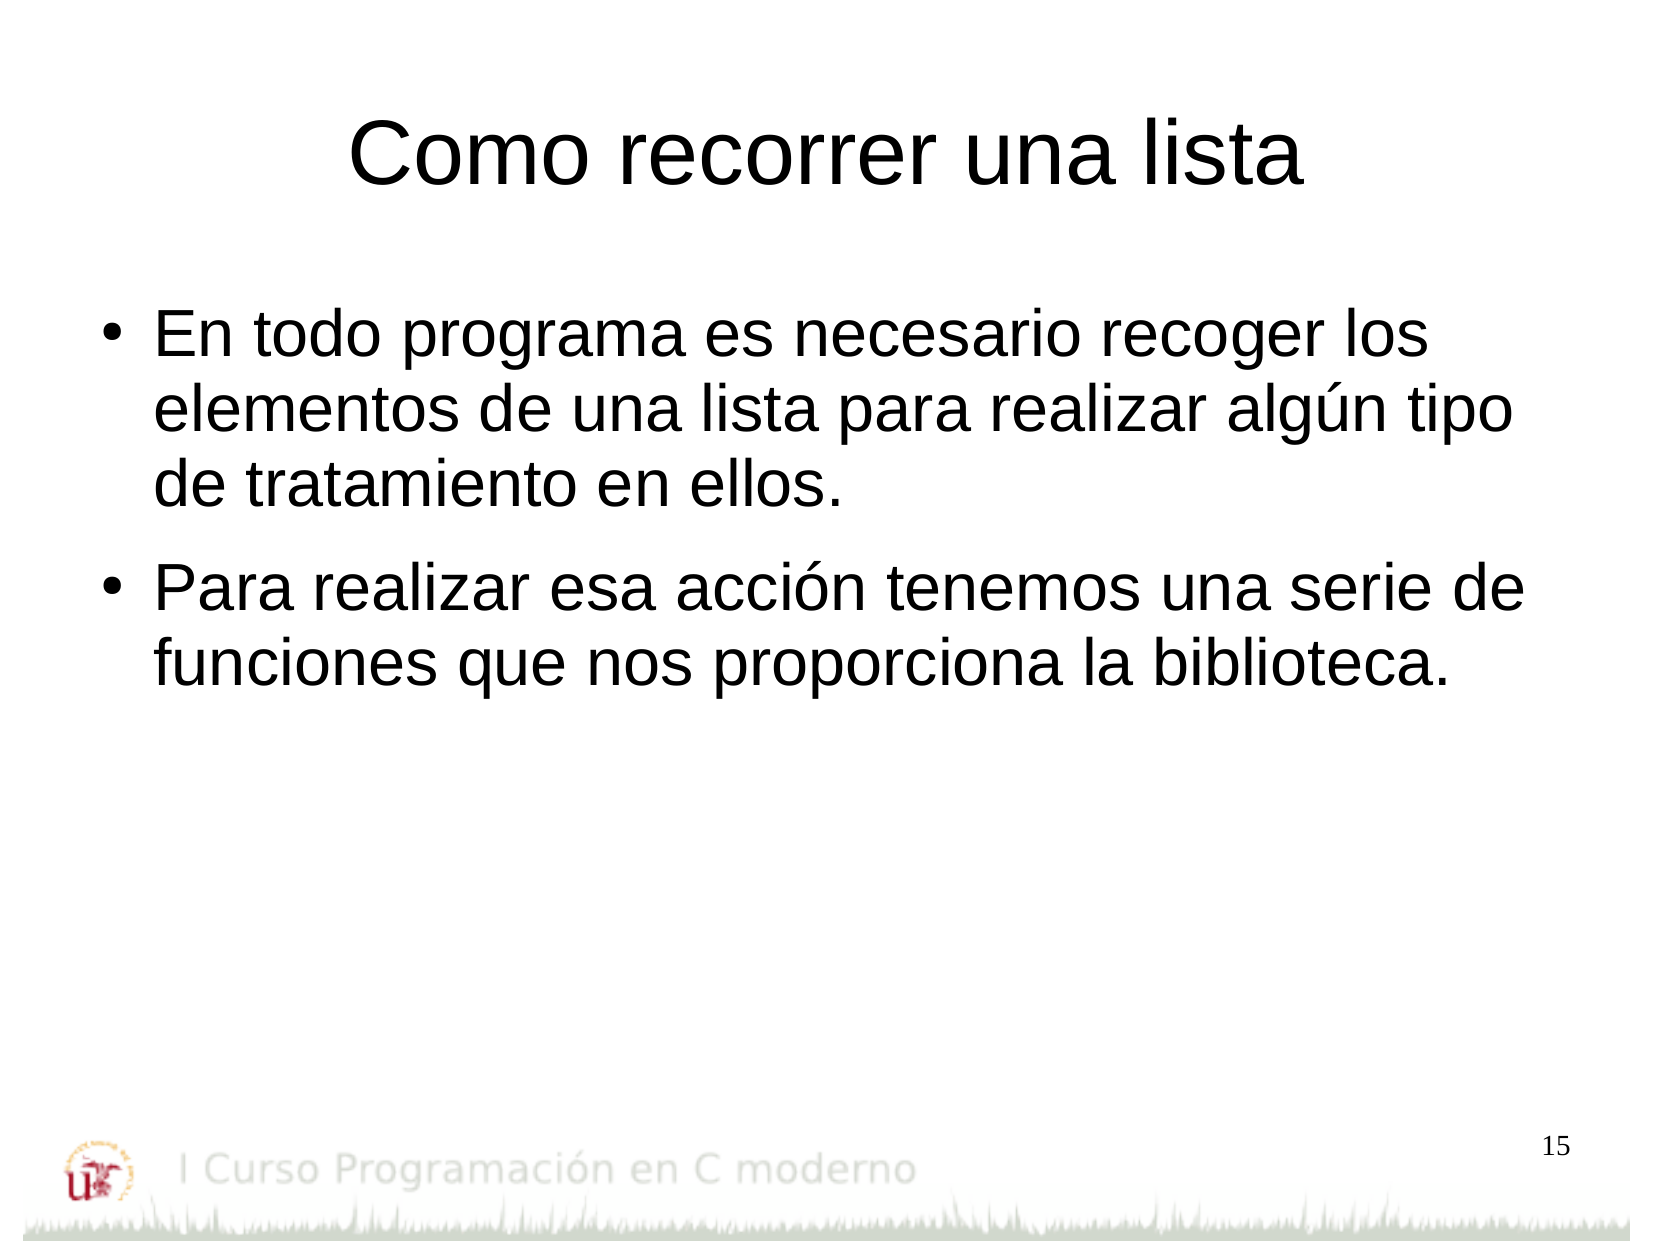

# Como recorrer una lista
En todo programa es necesario recoger los elementos de una lista para realizar algún tipo de tratamiento en ellos.
Para realizar esa acción tenemos una serie de funciones que nos proporciona la biblioteca.
15